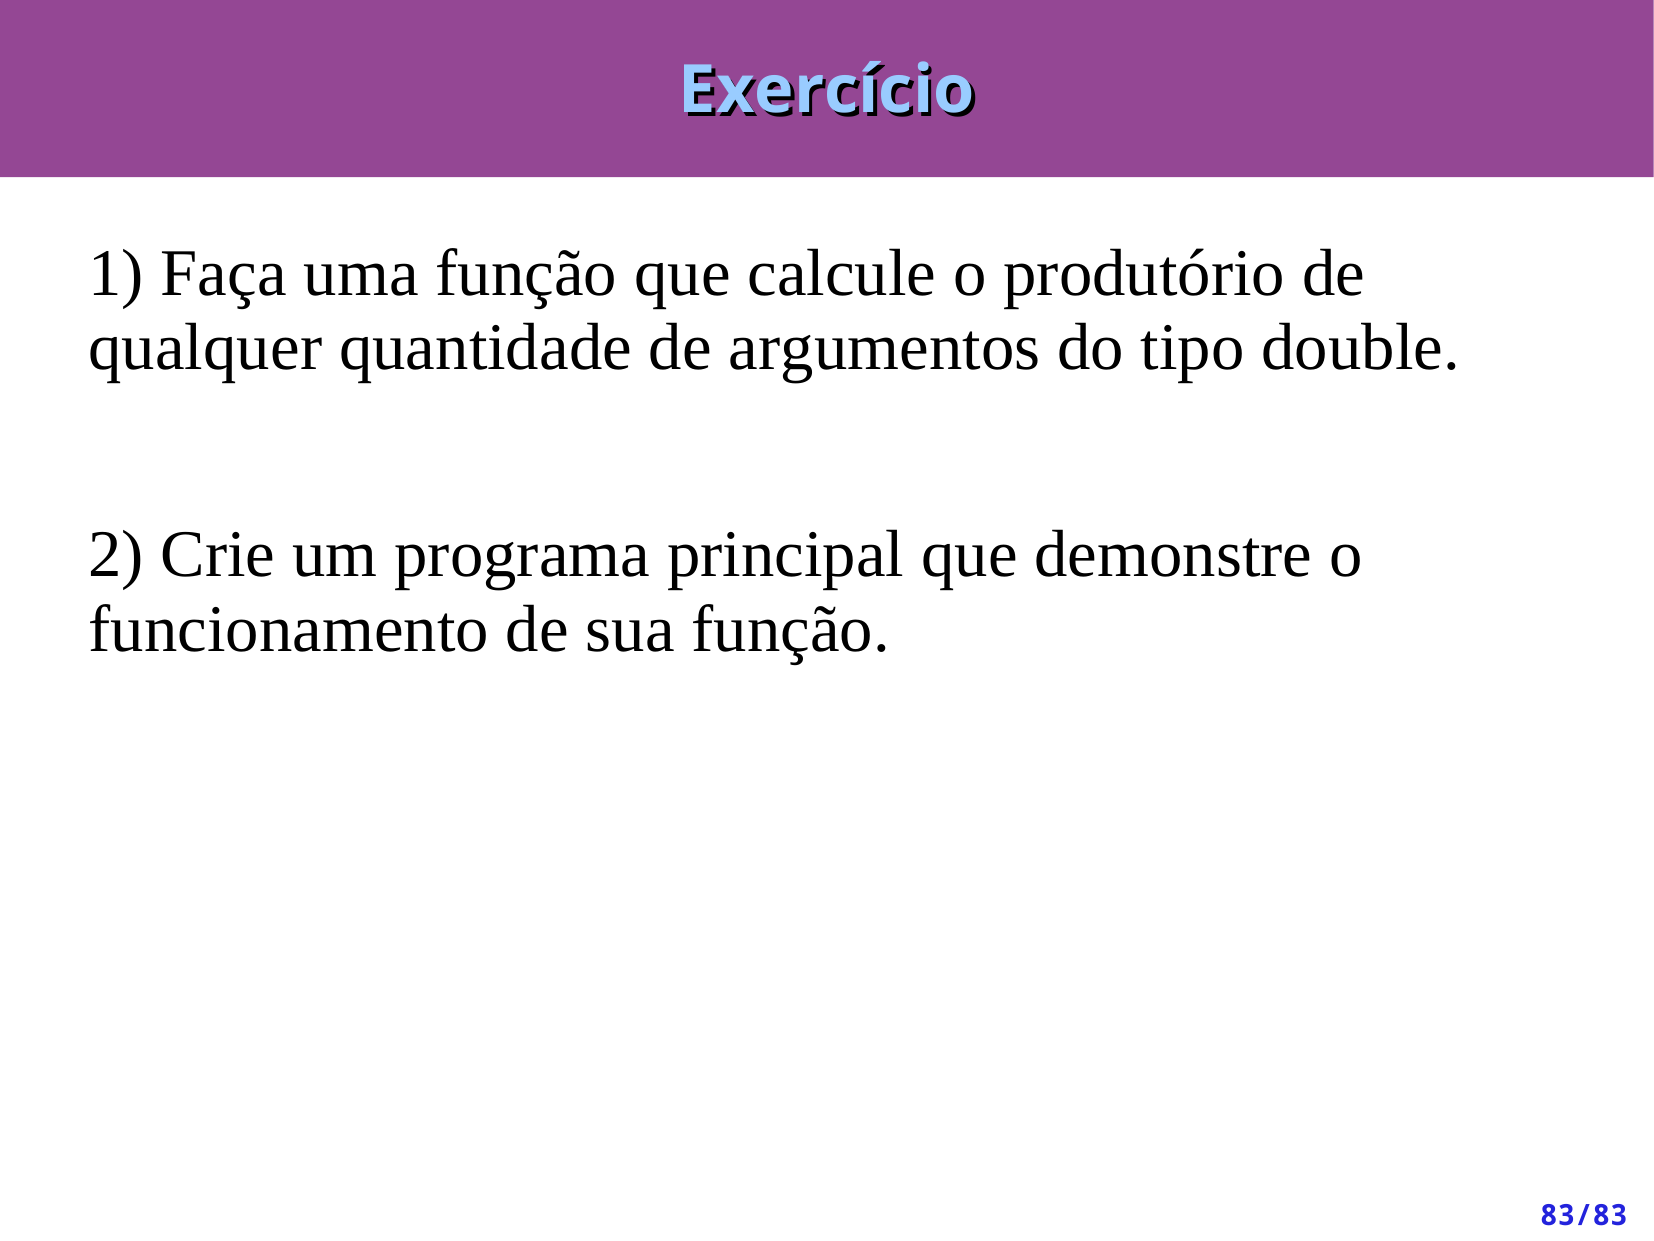

# Exercício
1) Faça uma função que calcule o produtório de qualquer quantidade de argumentos do tipo double.
2) Crie um programa principal que demonstre o funcionamento de sua função.
83